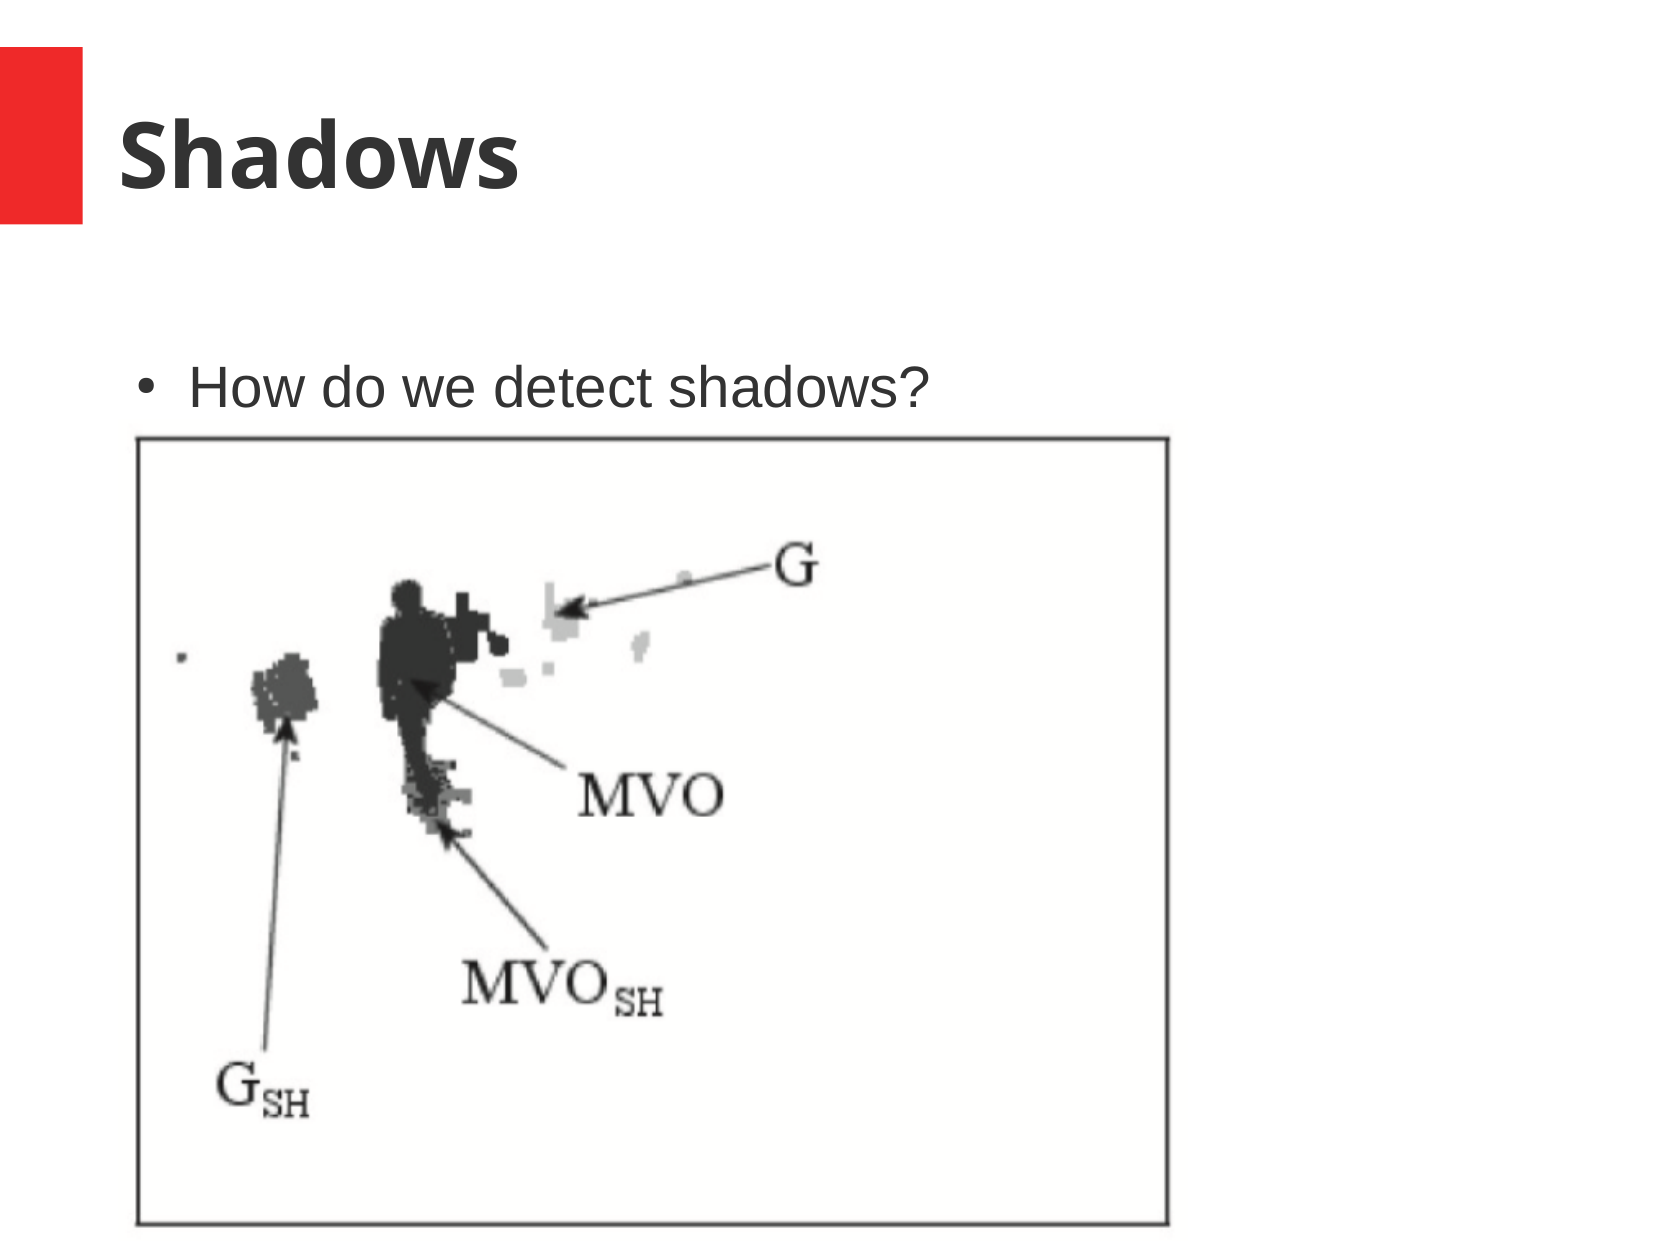

# Shadows
How do we detect shadows?